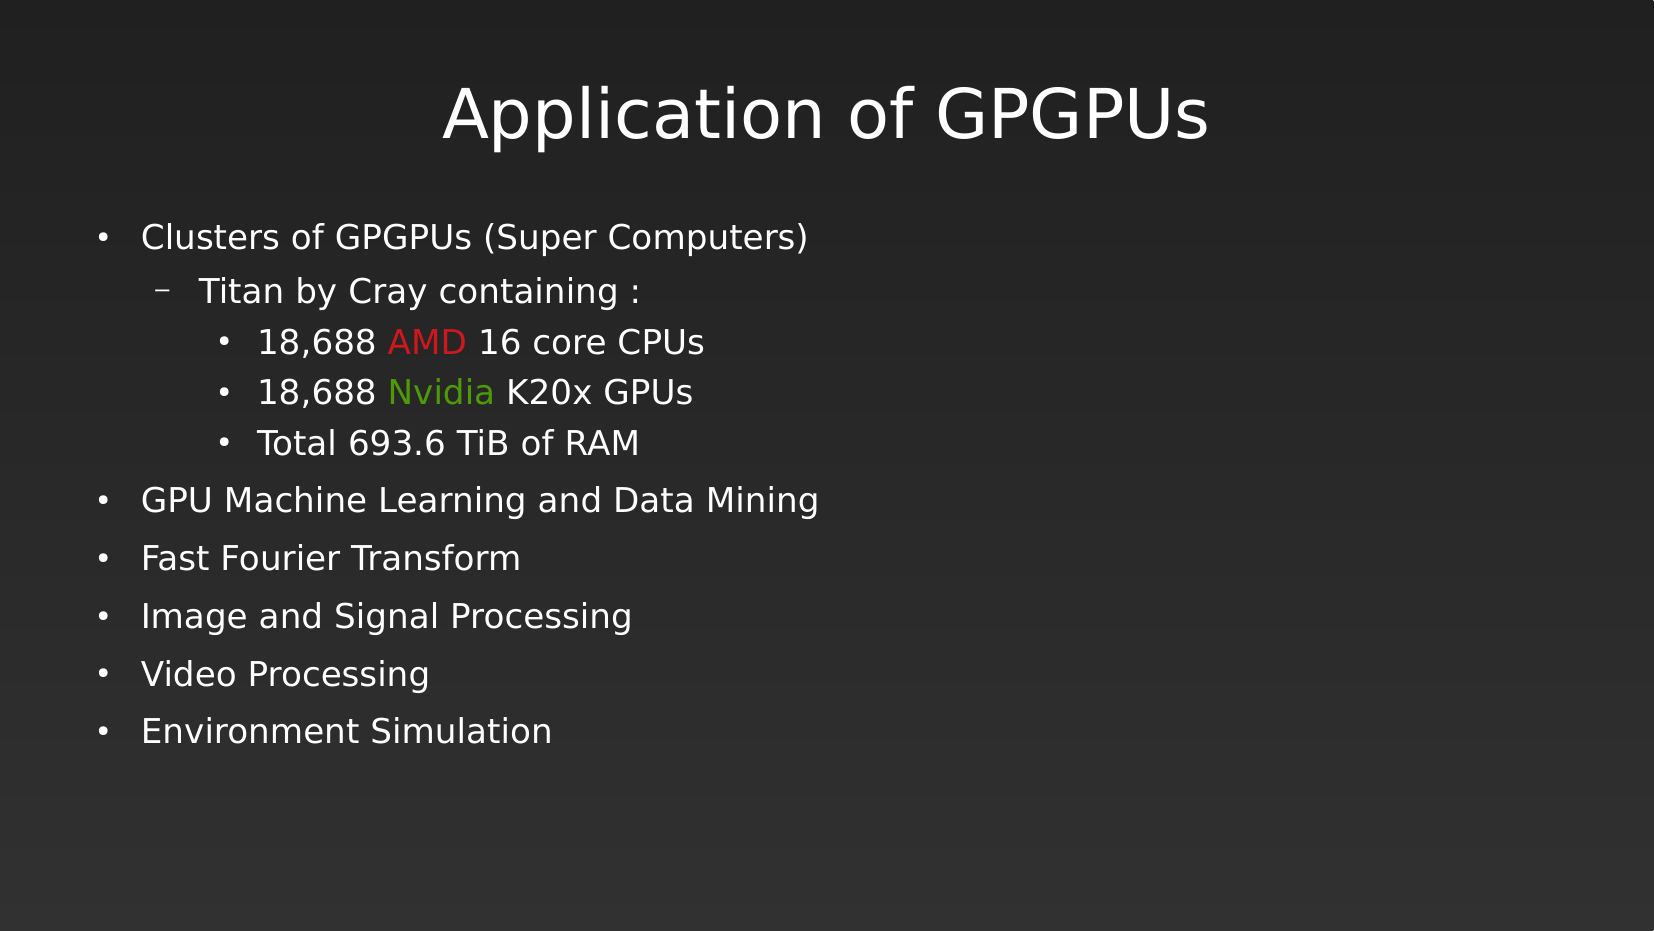

# Application of GPGPUs
Clusters of GPGPUs (Super Computers)
Titan by Cray containing :
18,688 AMD 16 core CPUs
18,688 Nvidia K20x GPUs
Total 693.6 TiB of RAM
GPU Machine Learning and Data Mining
Fast Fourier Transform
Image and Signal Processing
Video Processing
Environment Simulation